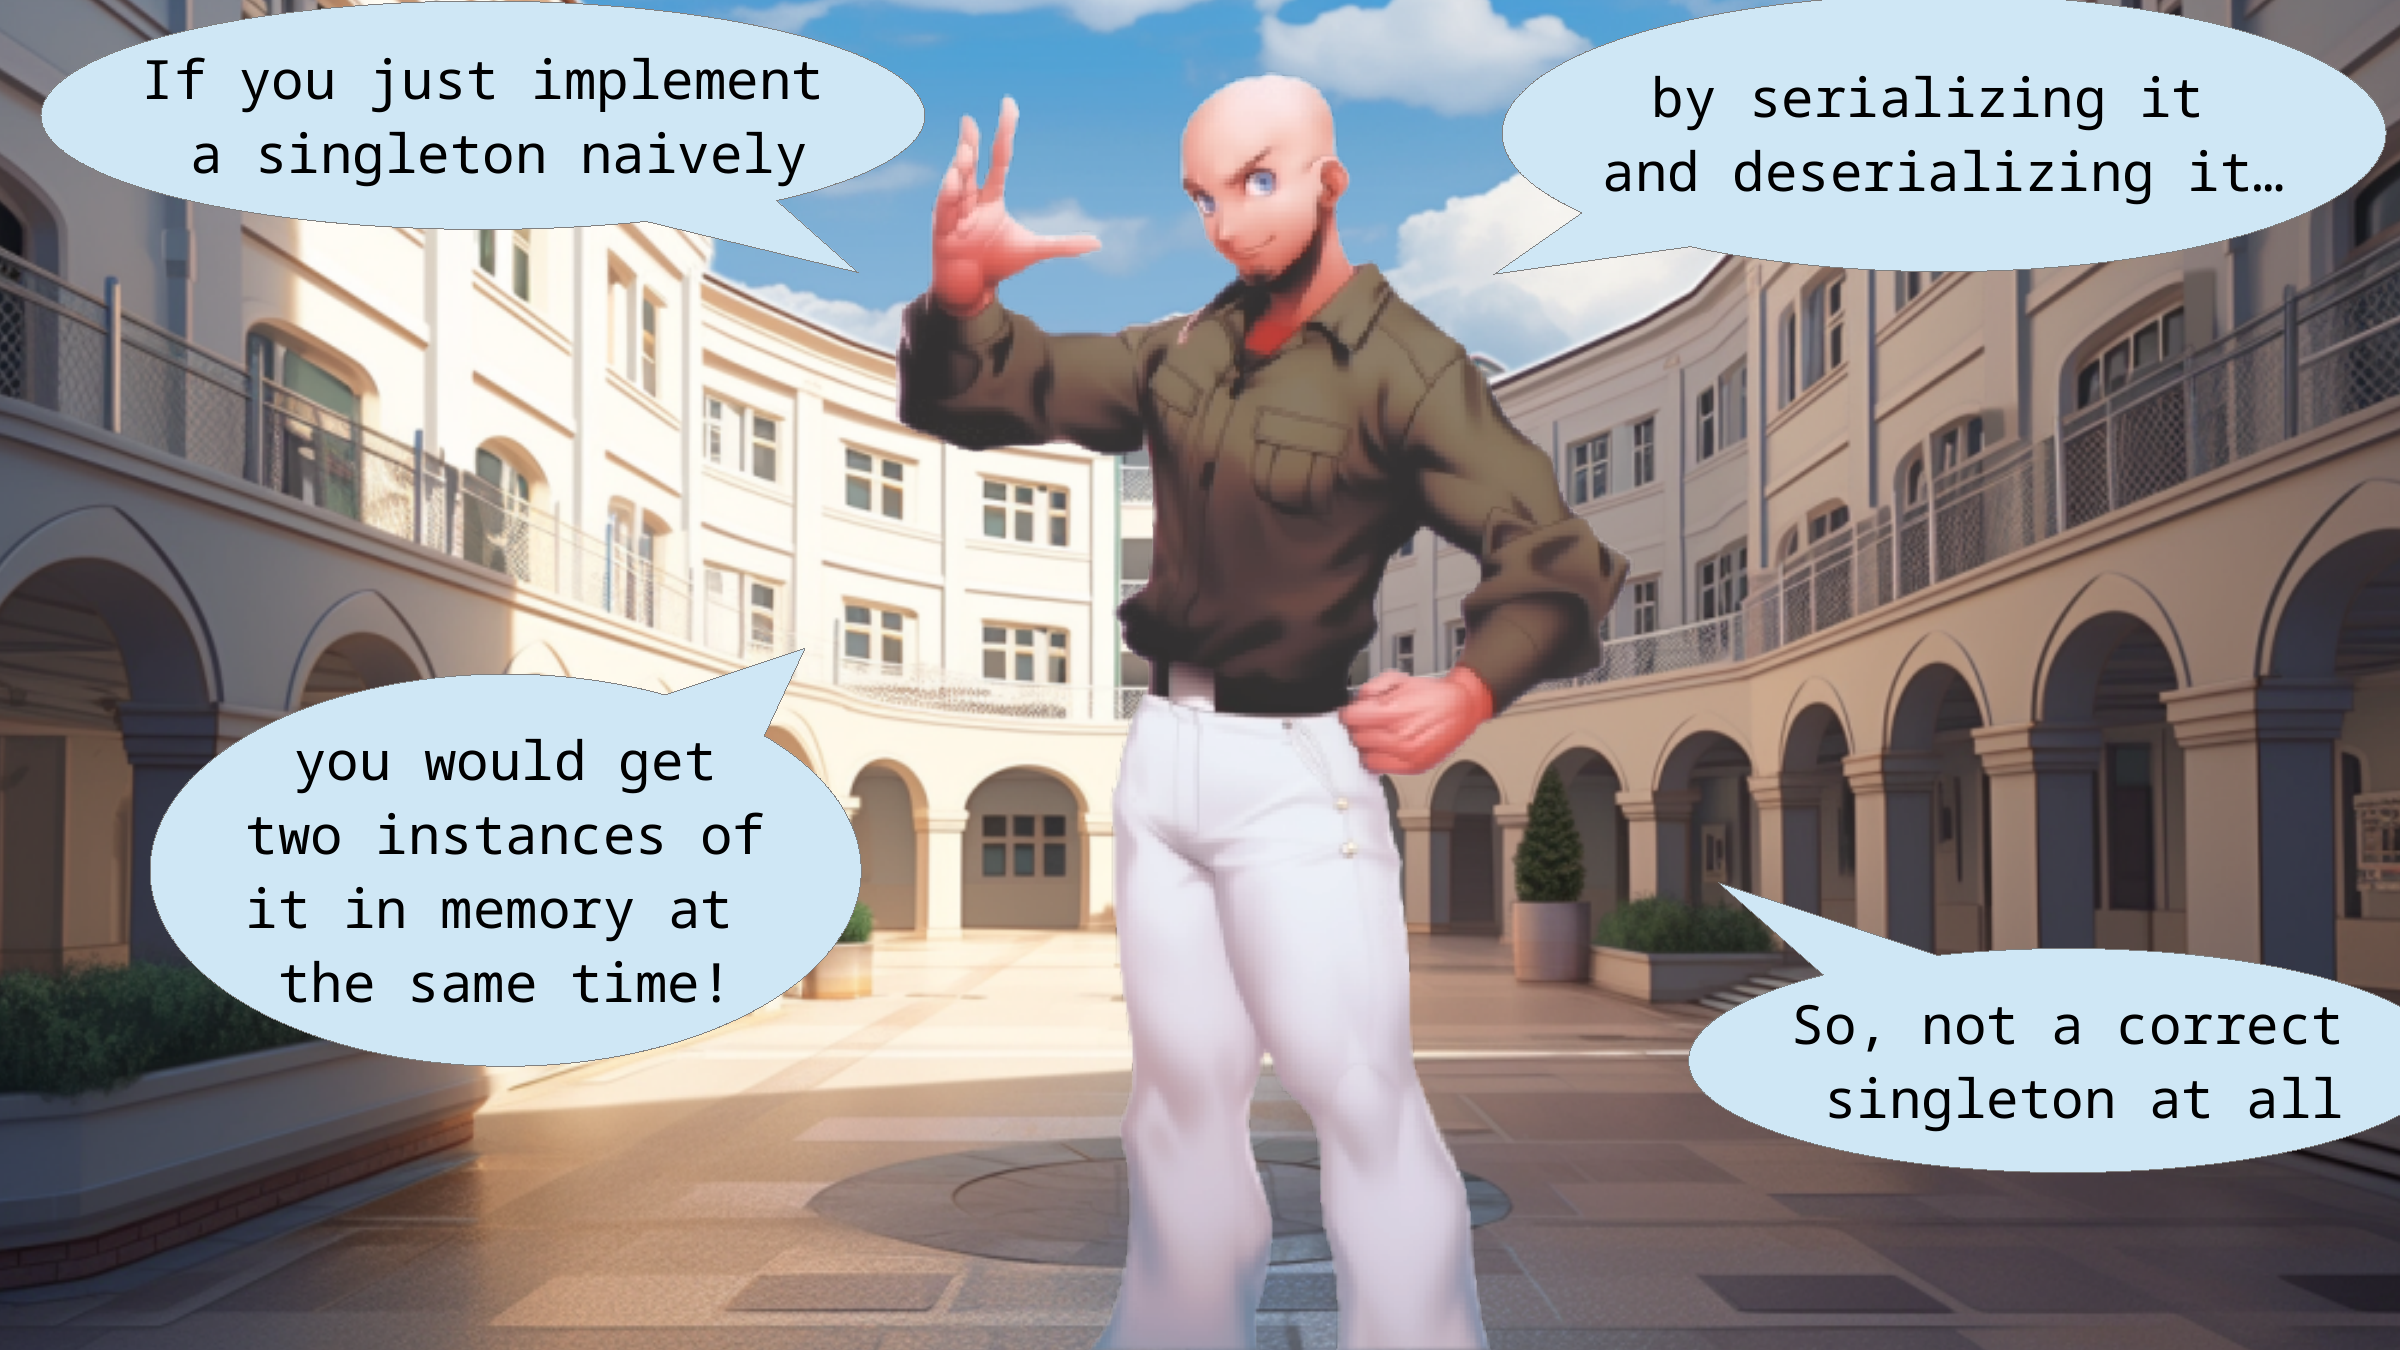

by serializing it
and deserializing it…
If you just implement
 a singleton naively
 you would get
two instances of
it in memory at
the same time!
So, not a correct
 singleton at all